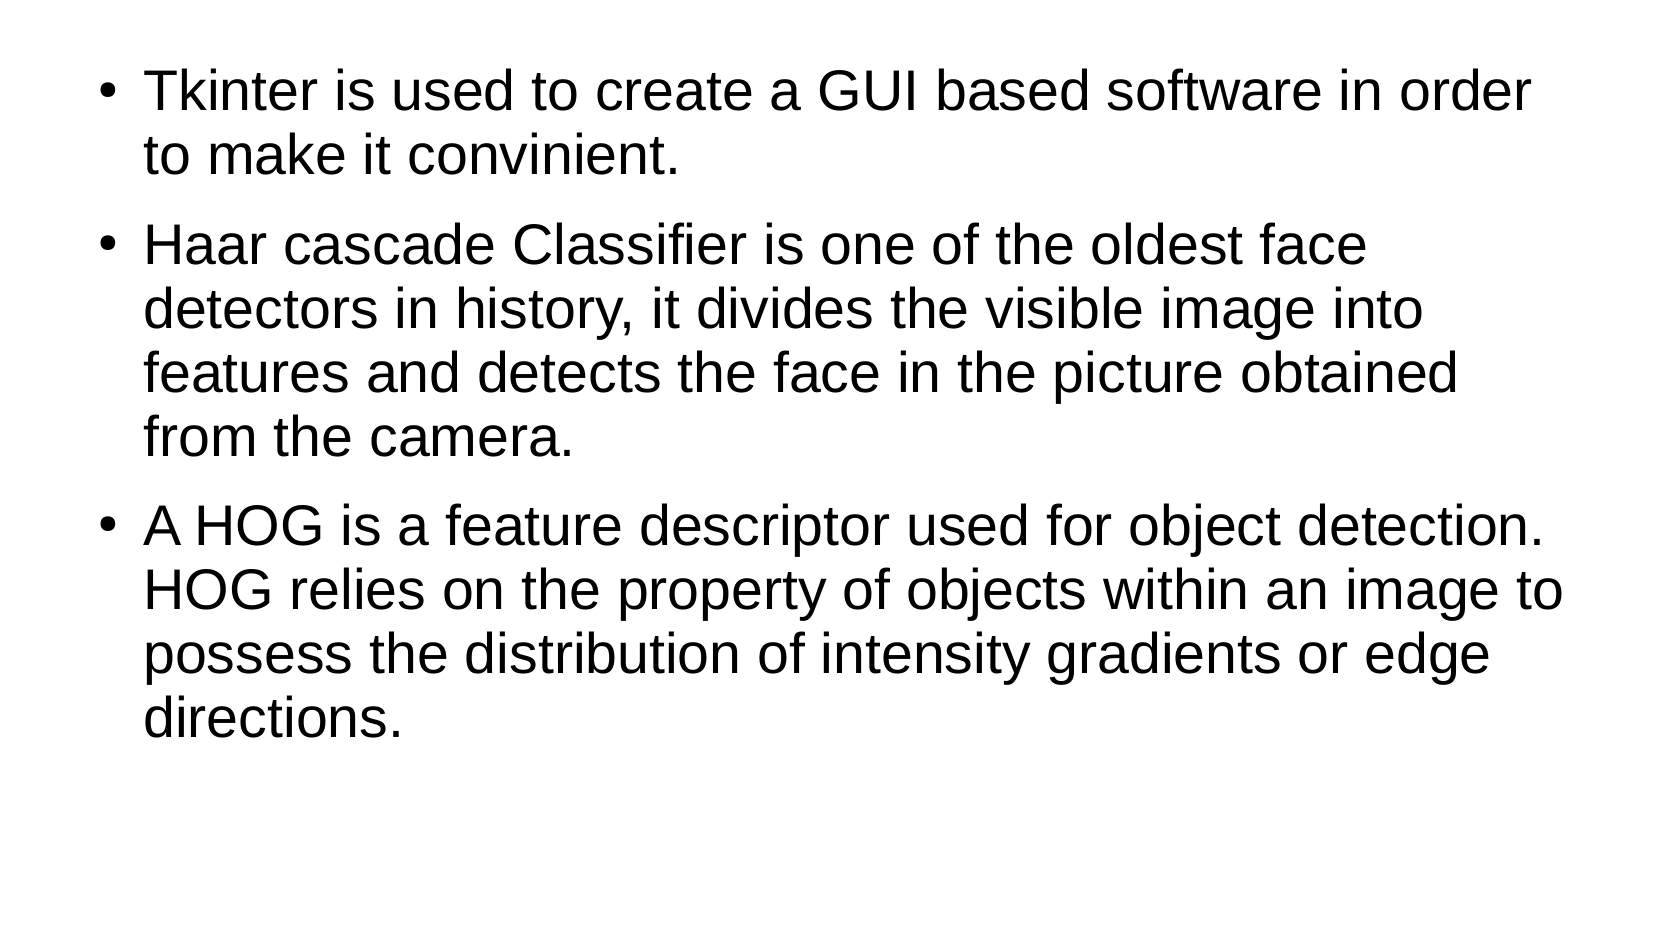

# Tkinter is used to create a GUI based software in order to make it convinient.
Haar cascade Classifier is one of the oldest face detectors in history, it divides the visible image into features and detects the face in the picture obtained from the camera.
A HOG is a feature descriptor used for object detection. HOG relies on the property of objects within an image to possess the distribution of intensity gradients or edge directions.